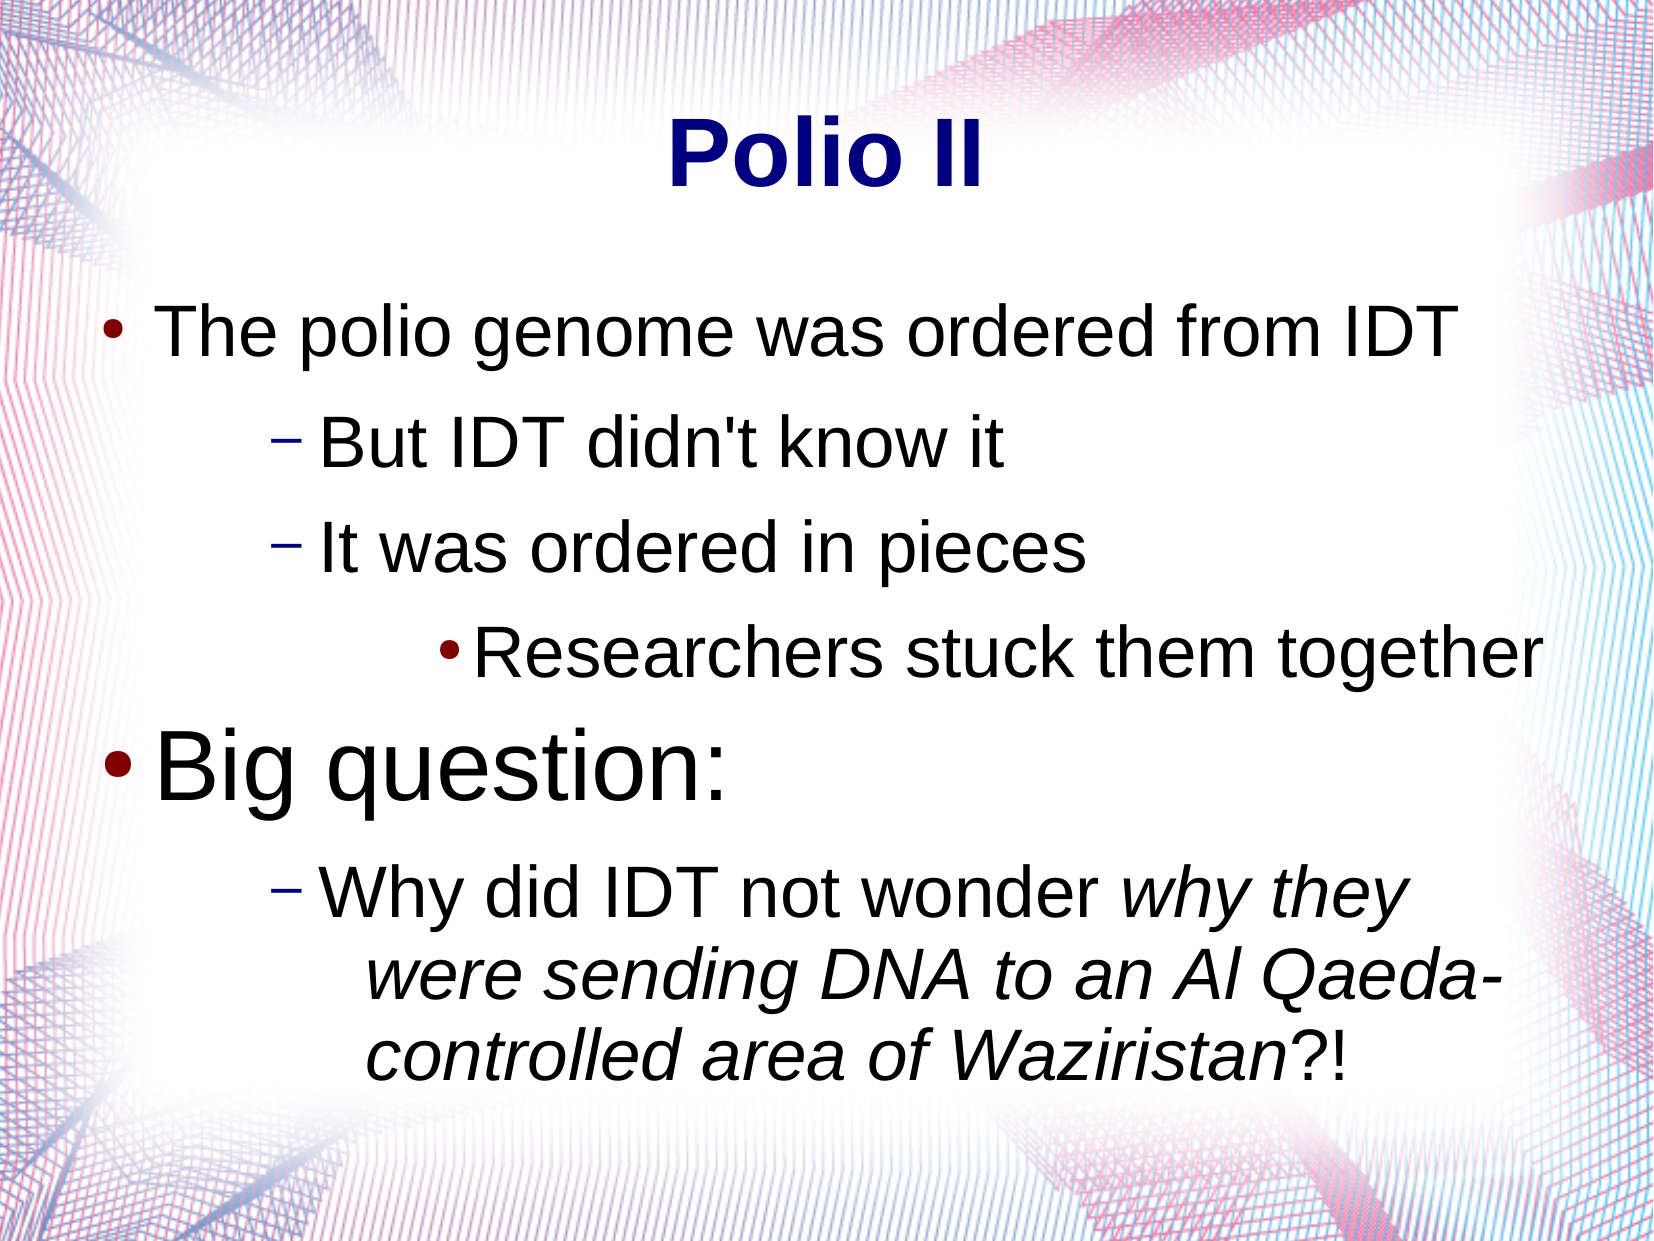

# Polio II
The polio genome was ordered from IDT
But IDT didn't know it
It was ordered in pieces
Researchers stuck them together
Big question:
Why did IDT not wonder why they were sending DNA to an Al Qaeda-controlled area of Waziristan?!